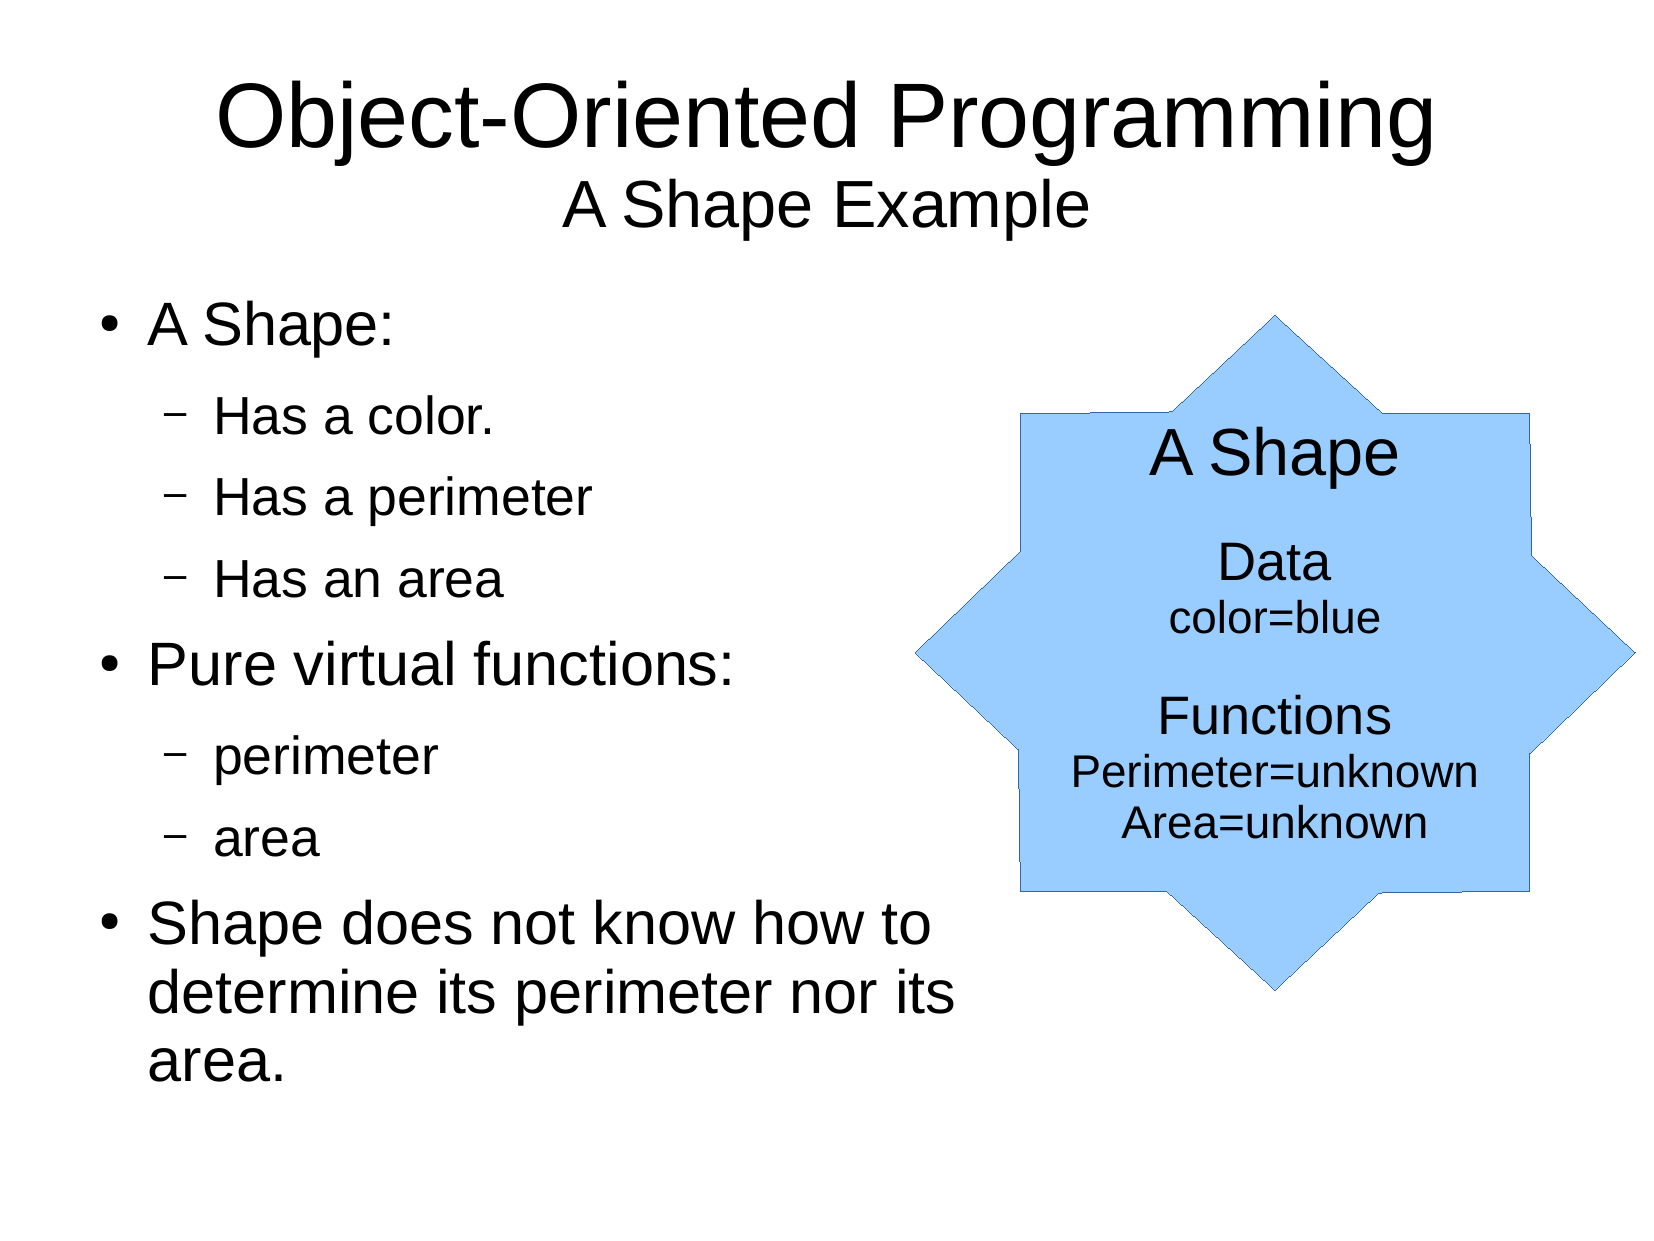

# Object-Oriented Programming A Shape Example
A Shape:
Has a color.
Has a perimeter
Has an area
Pure virtual functions:
perimeter
area
Shape does not know how to determine its perimeter nor its area.
A Shape
Data
color=blue
Functions
Perimeter=unknown
Area=unknown